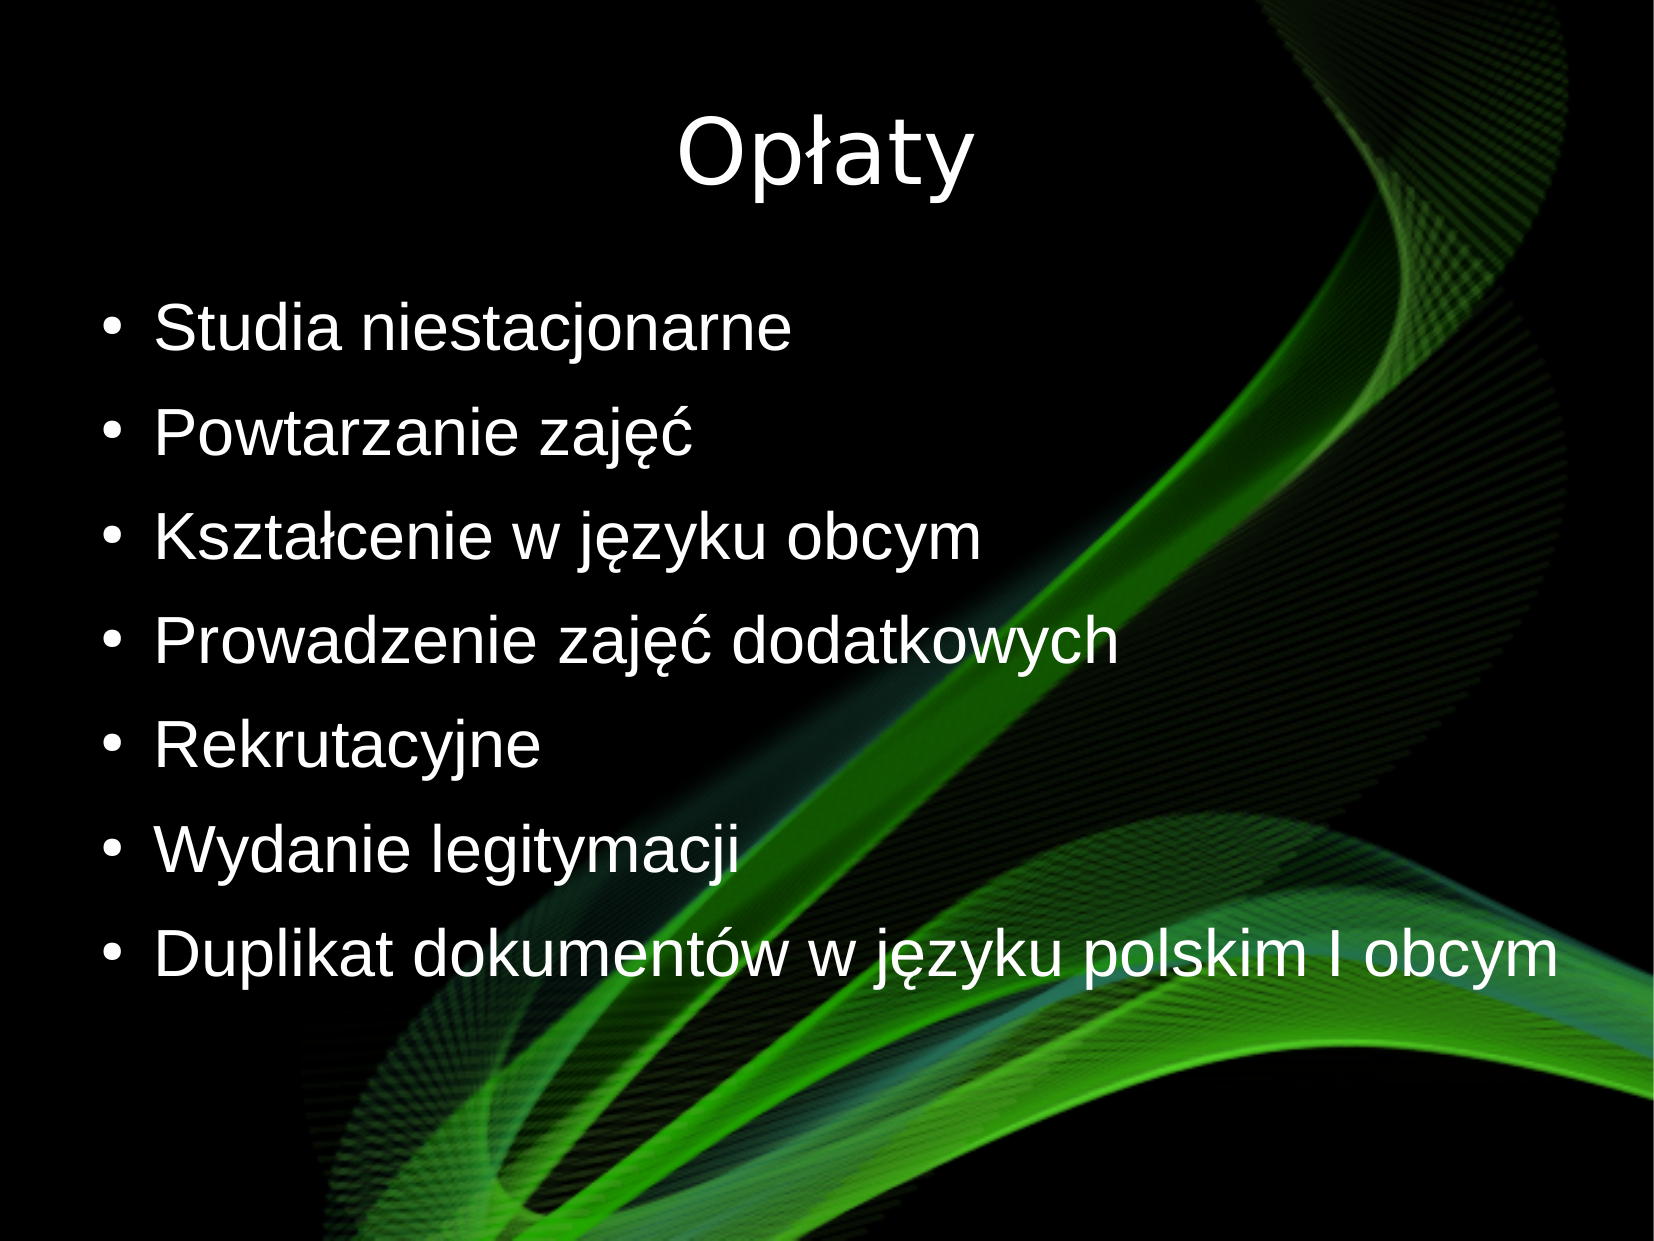

# Opłaty
Studia niestacjonarne
Powtarzanie zajęć
Kształcenie w języku obcym
Prowadzenie zajęć dodatkowych
Rekrutacyjne
Wydanie legitymacji
Duplikat dokumentów w języku polskim I obcym